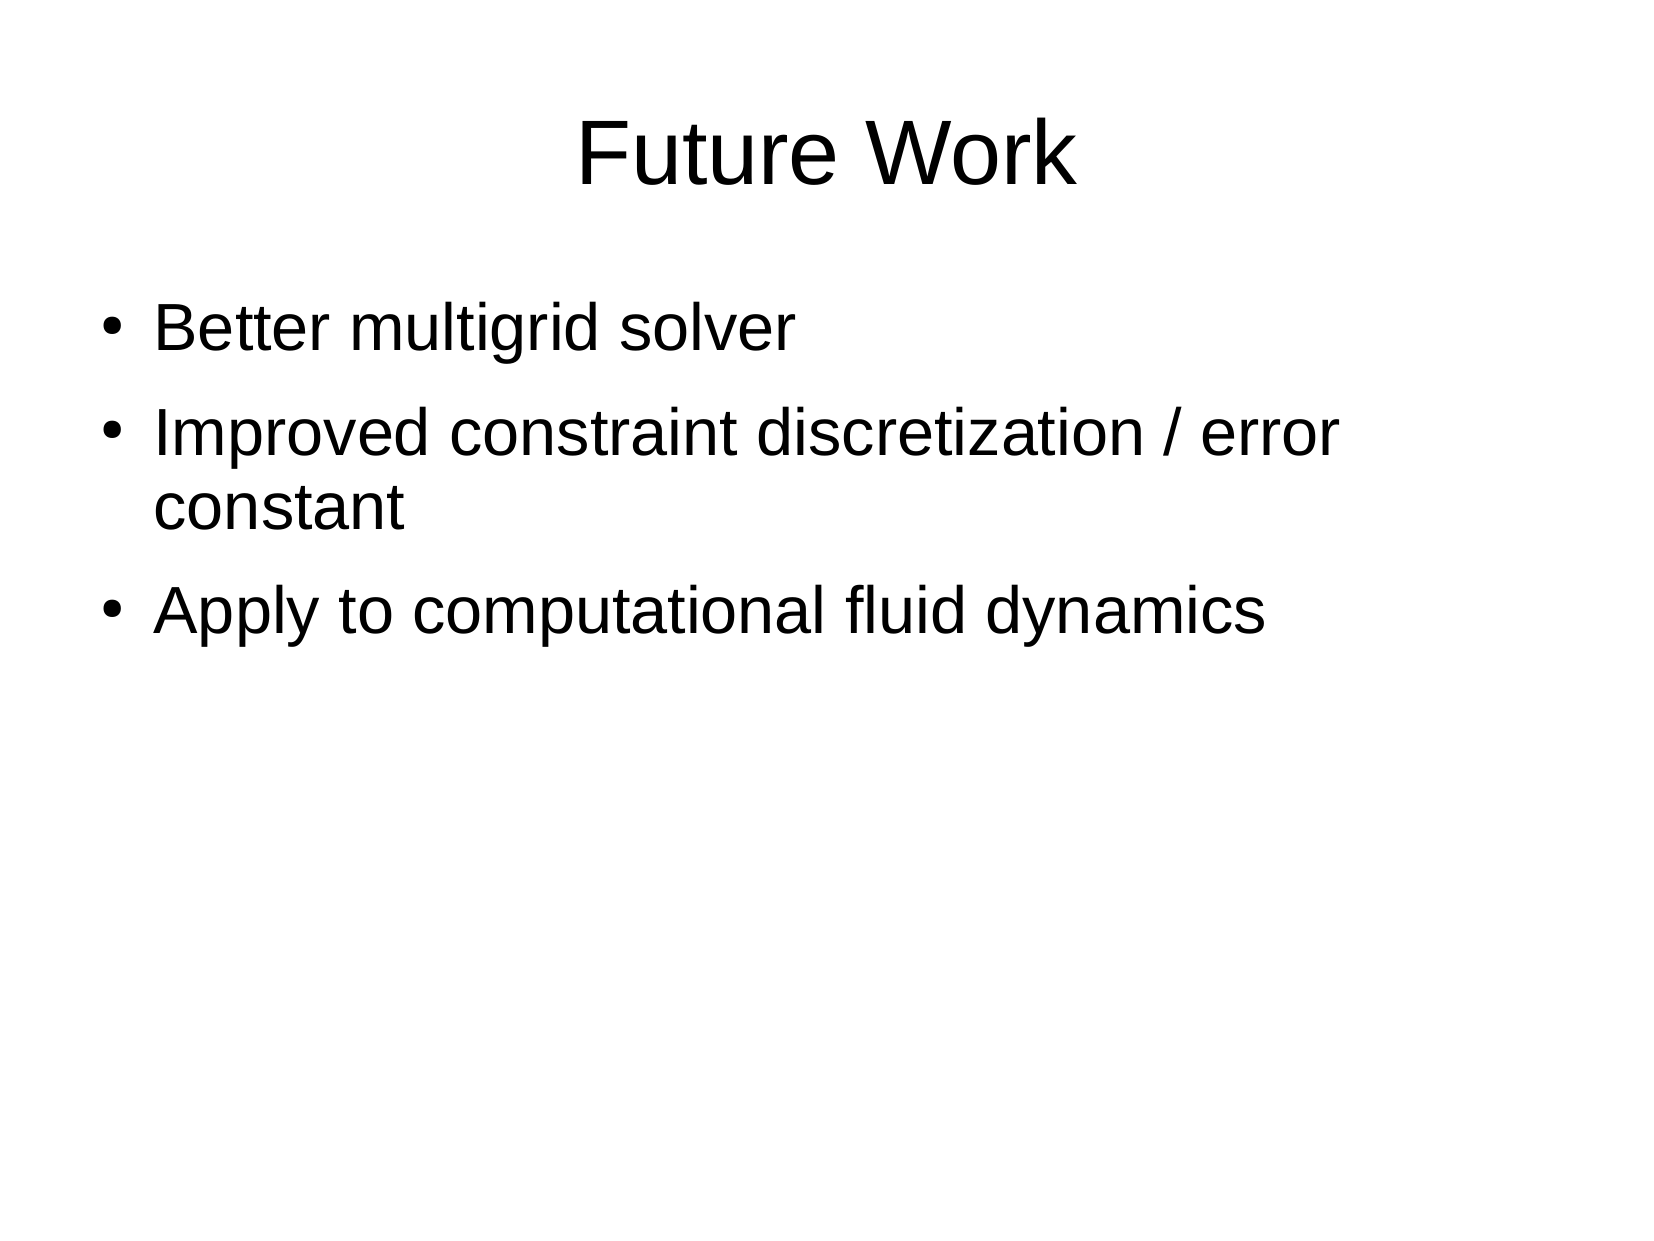

# Future Work
Better multigrid solver
Improved constraint discretization / error constant
Apply to computational fluid dynamics